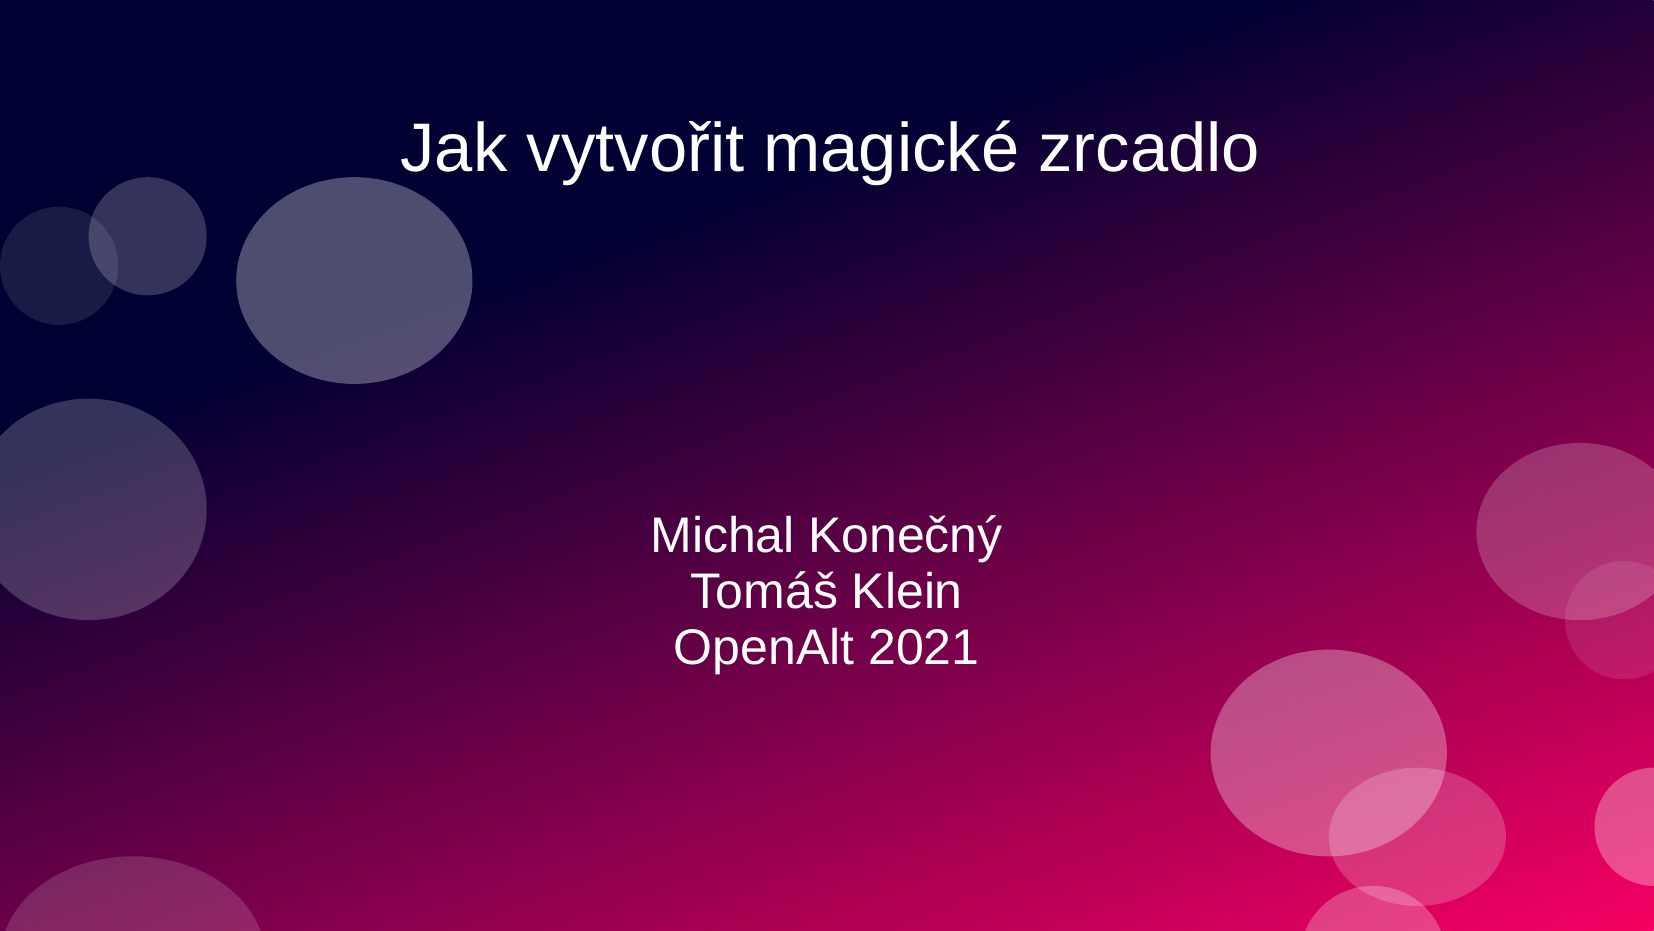

# Jak vytvořit magické zrcadlo
Michal Konečný
Tomáš Klein
OpenAlt 2021